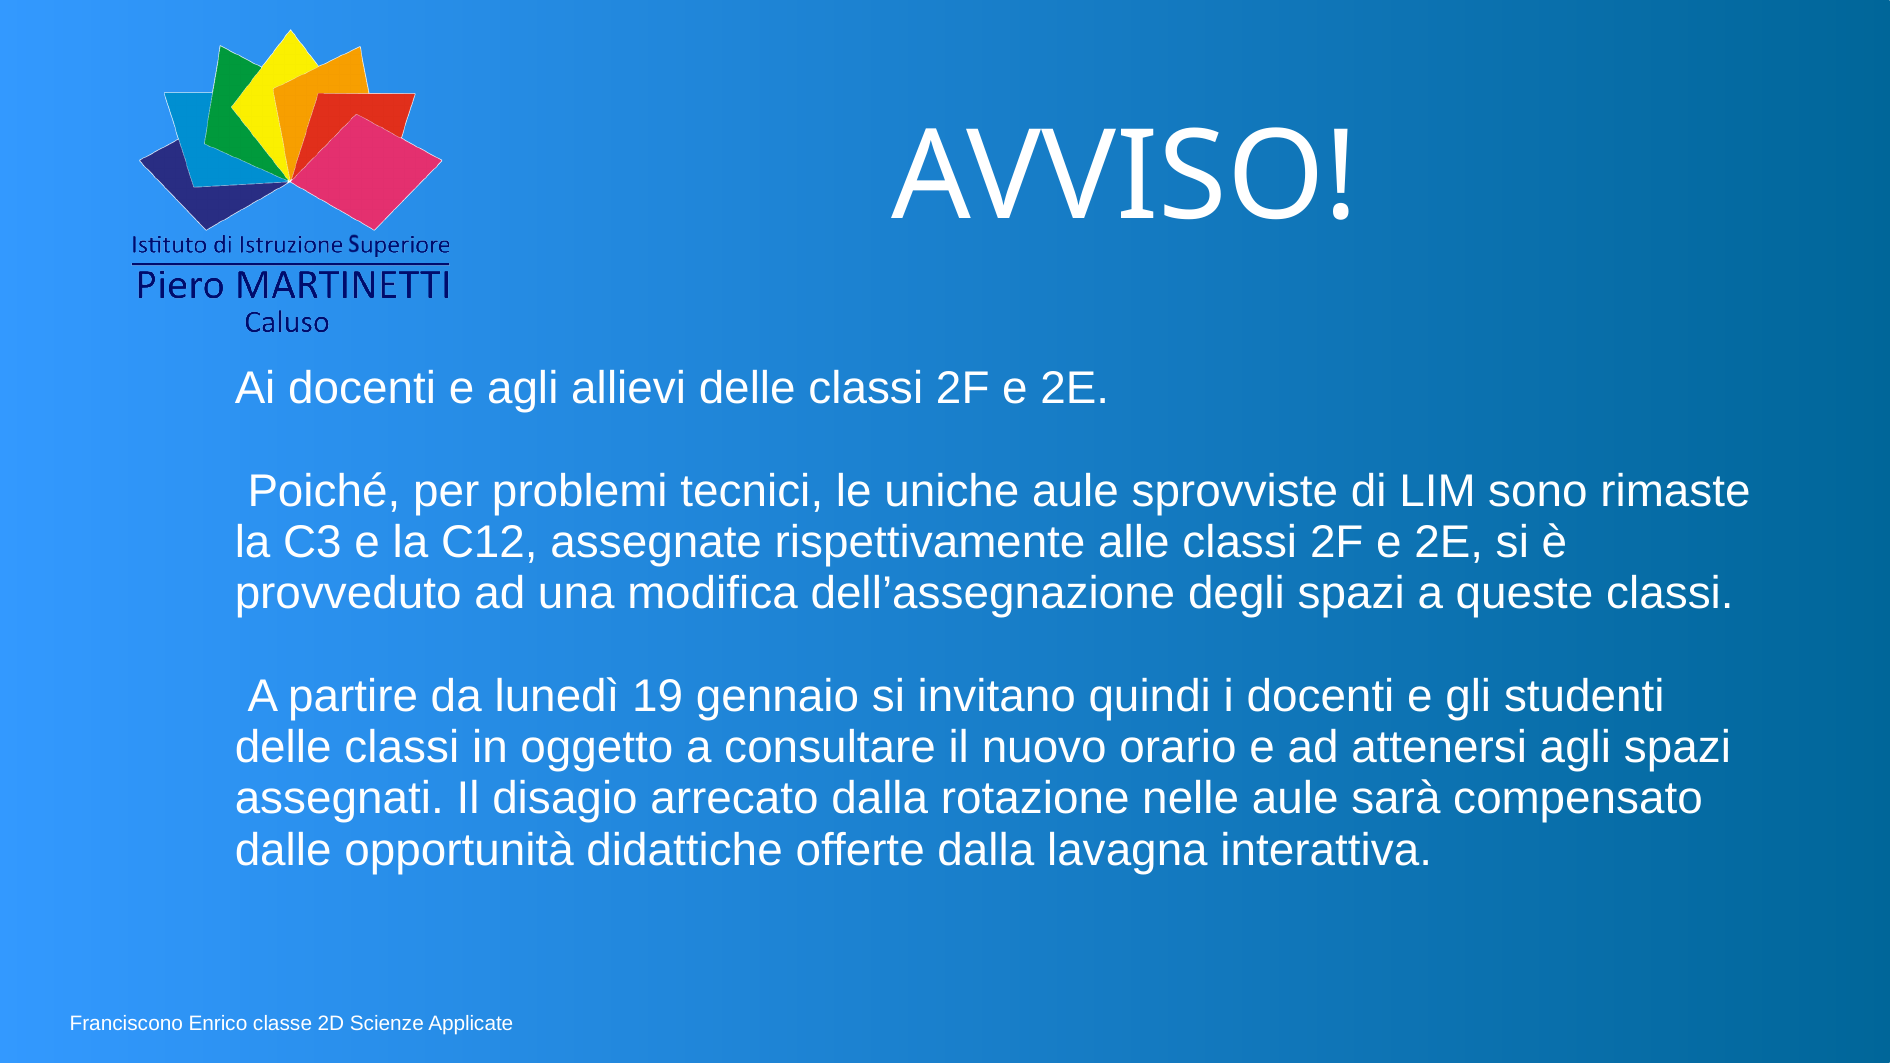

AVVISO!
Ai docenti e agli allievi delle classi 2F e 2E.
 Poiché, per problemi tecnici, le uniche aule sprovviste di LIM sono rimaste la C3 e la C12, assegnate rispettivamente alle classi 2F e 2E, si è provveduto ad una modifica dell’assegnazione degli spazi a queste classi.
 A partire da lunedì 19 gennaio si invitano quindi i docenti e gli studenti delle classi in oggetto a consultare il nuovo orario e ad attenersi agli spazi assegnati. Il disagio arrecato dalla rotazione nelle aule sarà compensato dalle opportunità didattiche offerte dalla lavagna interattiva.
Franciscono Enrico classe 2D Scienze Applicate